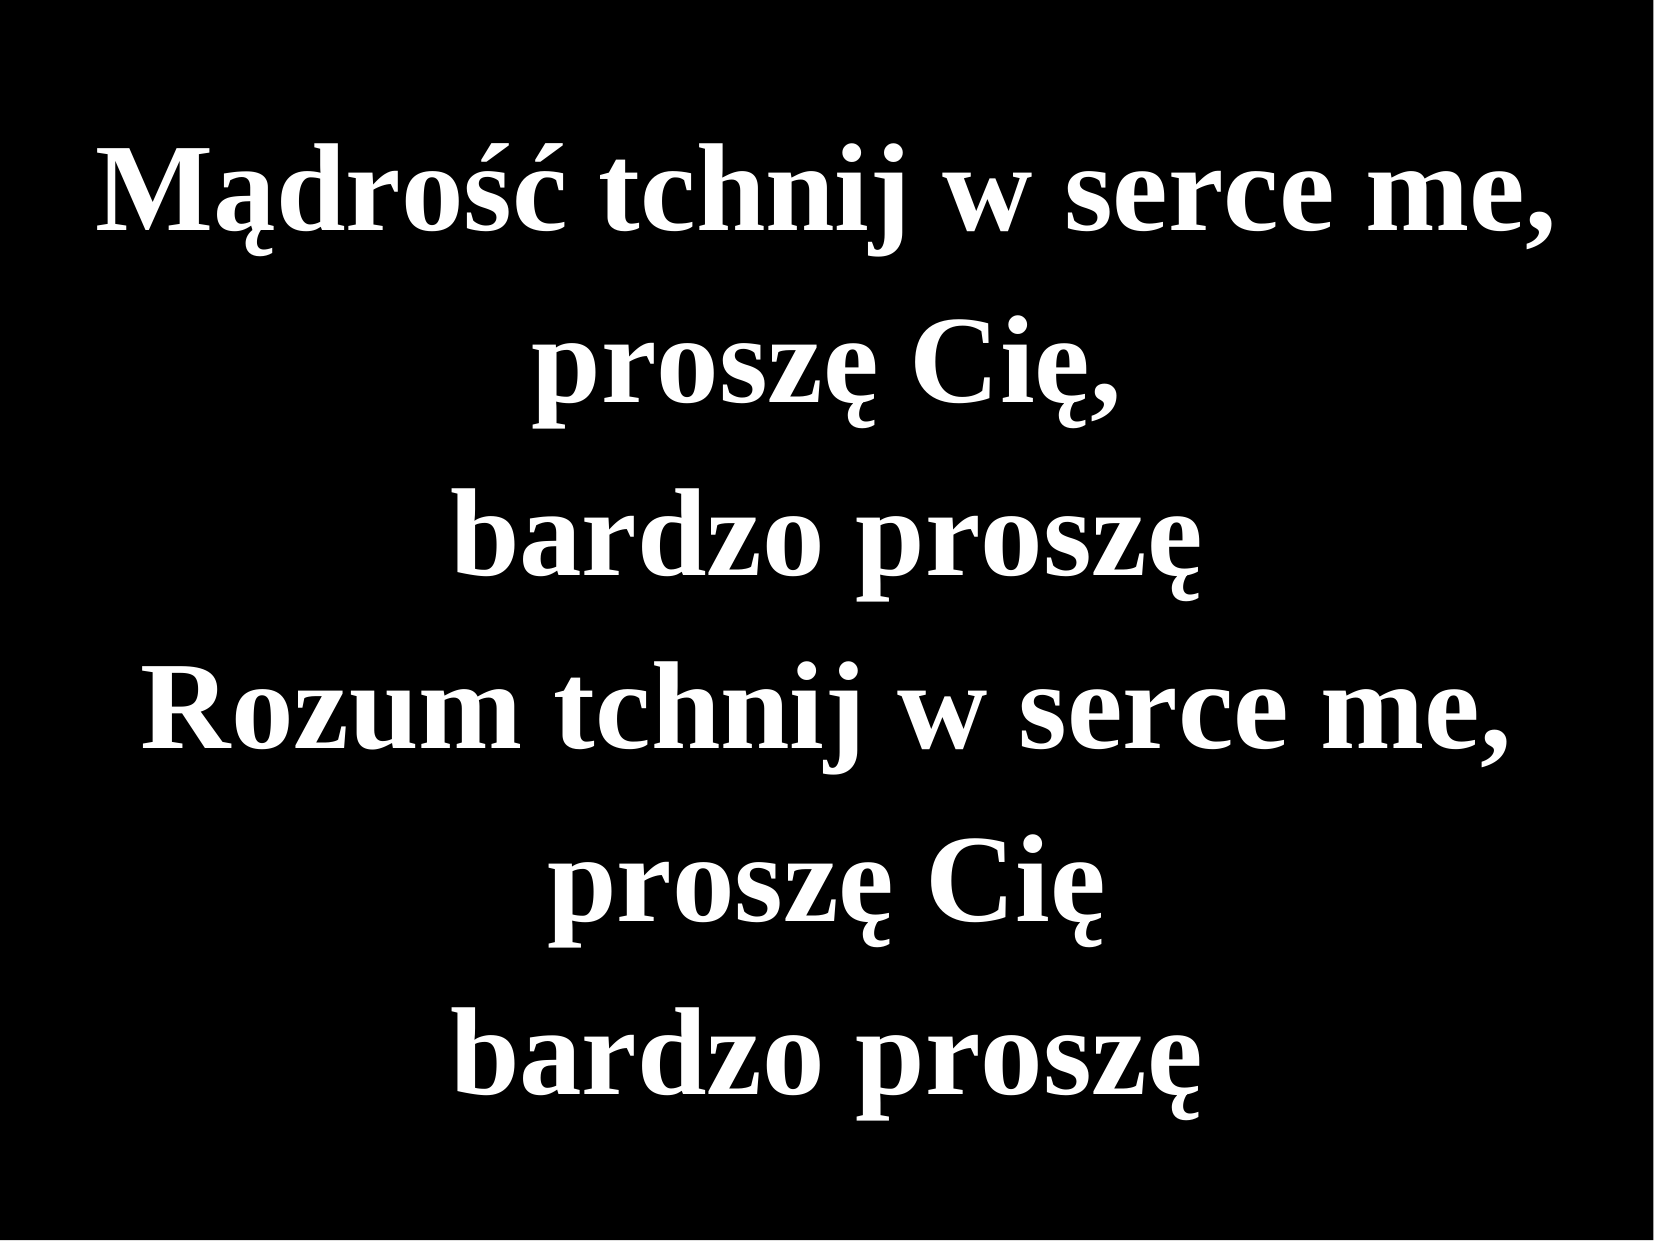

# Mądrość tchnij w serce me, ppp proszę Cię, ppp bardzo proszę ppp Rozum tchnij w serce me, ppp proszę Cię ppp bardzo proszę